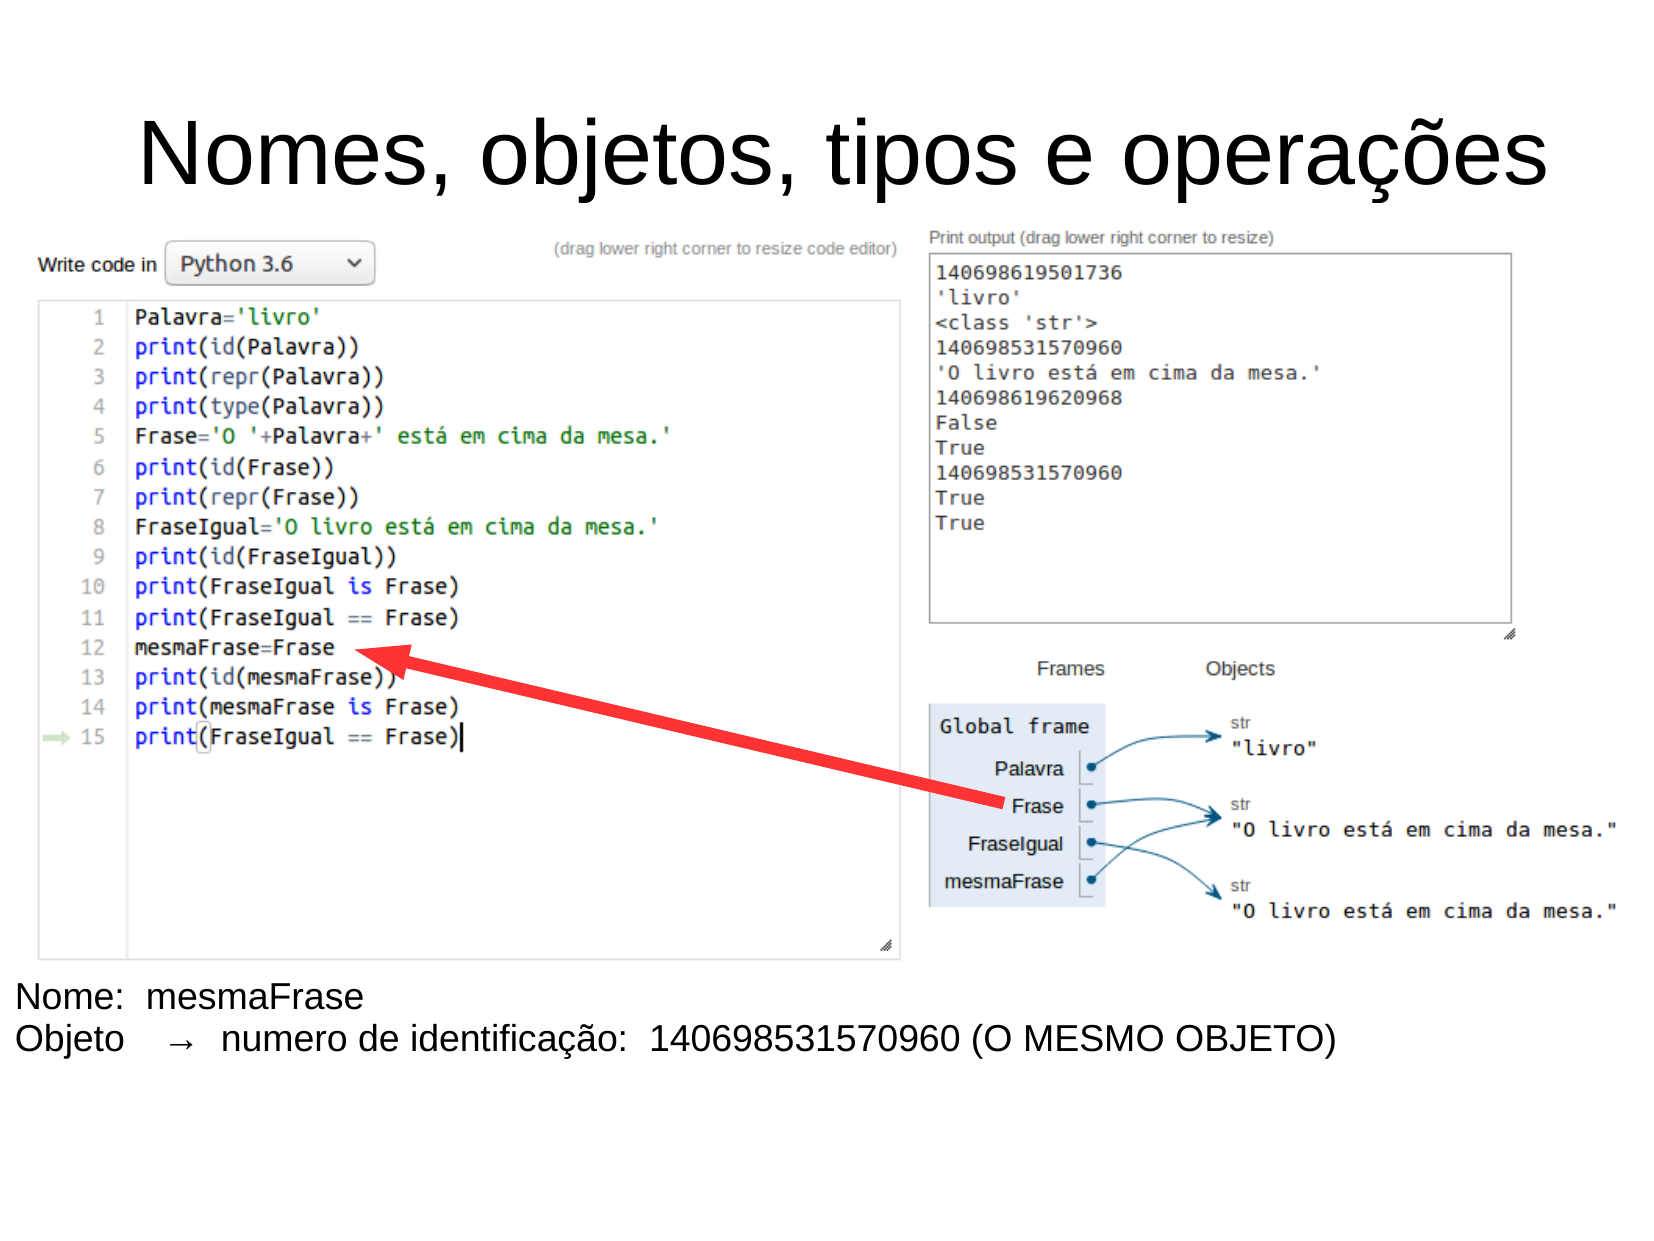

# Nomes, objetos, tipos e operações
Nome: mesmaFrase
Objeto 	→ numero de identificação: 140698531570960 (O MESMO OBJETO)